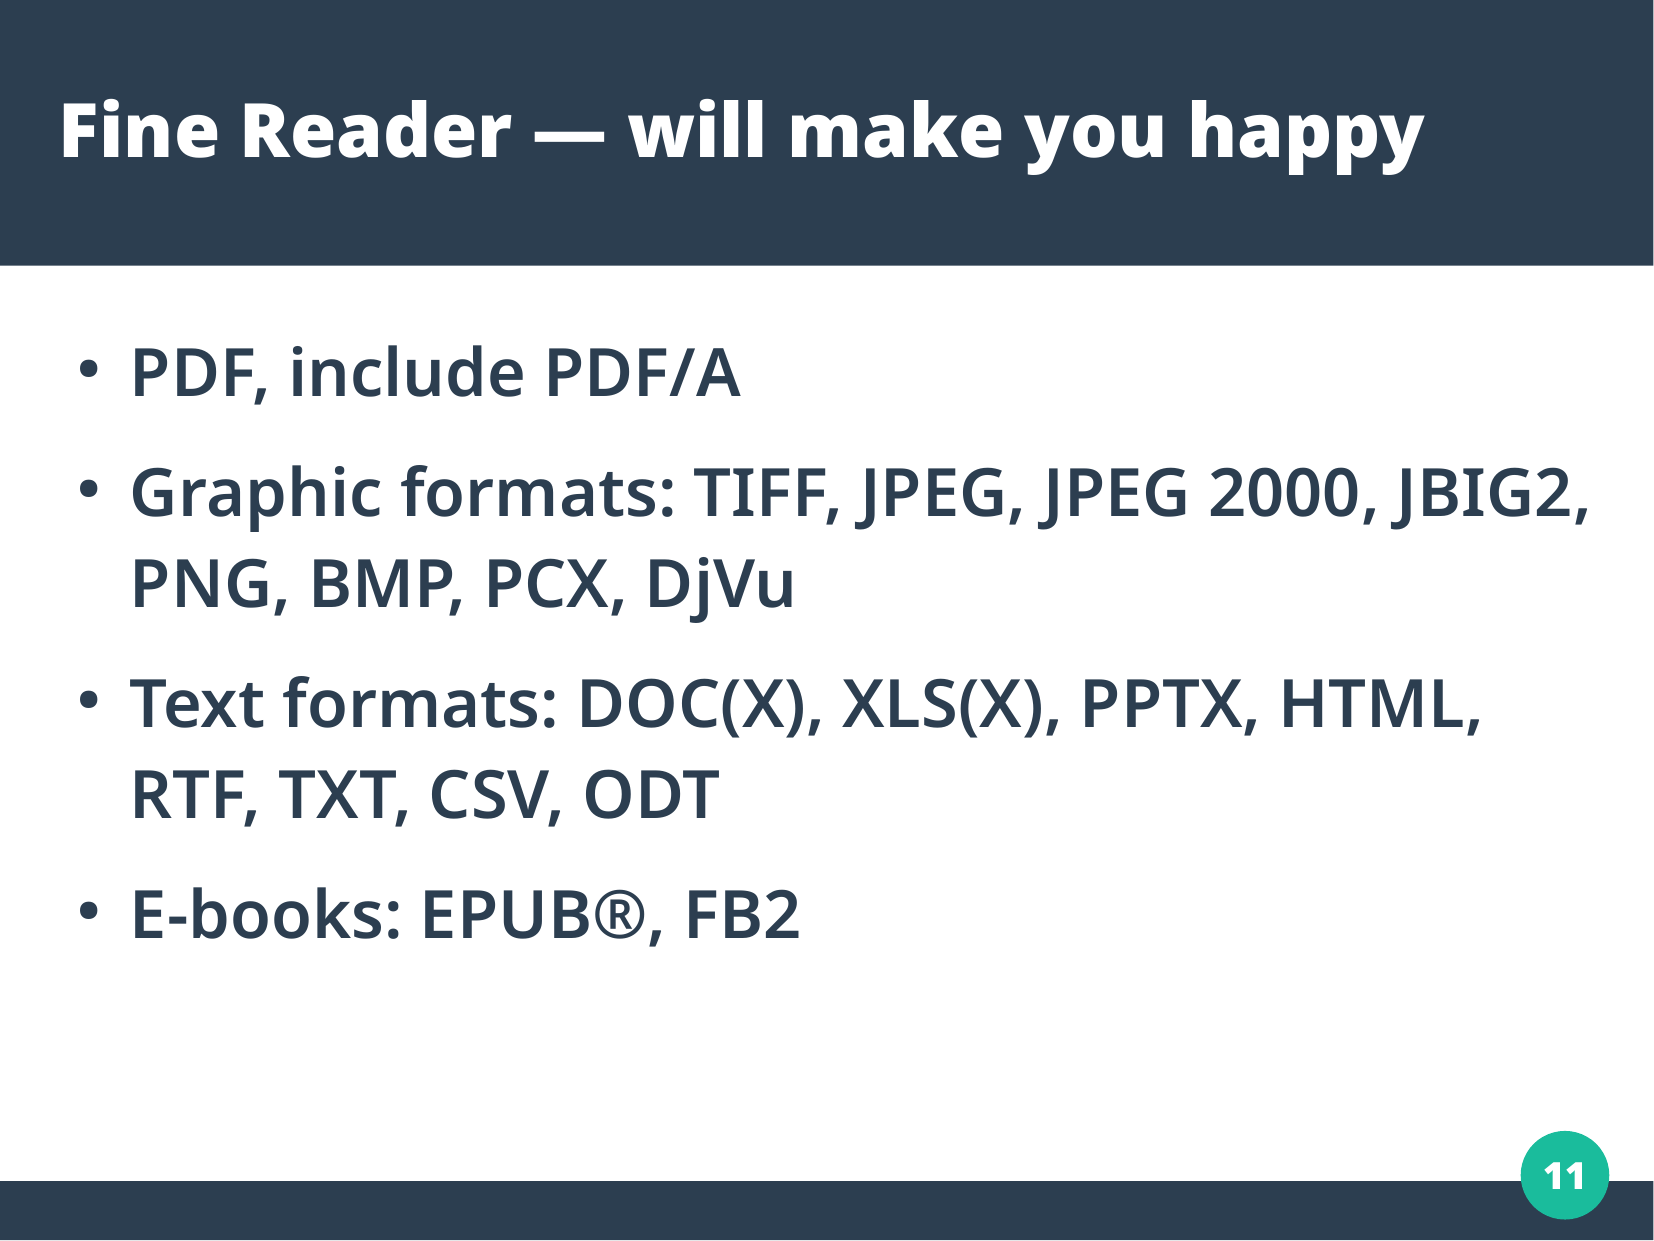

# Fine Reader — will make you happy
PDF, include PDF/A
Graphic formats: TIFF, JPEG, JPEG 2000, JBIG2, PNG, BMP, PCX, DjVu
Text formats: DOC(X), XLS(X), PPTX, HTML, RTF, TXT, CSV, ODT
E-books: EPUB®, FB2
11